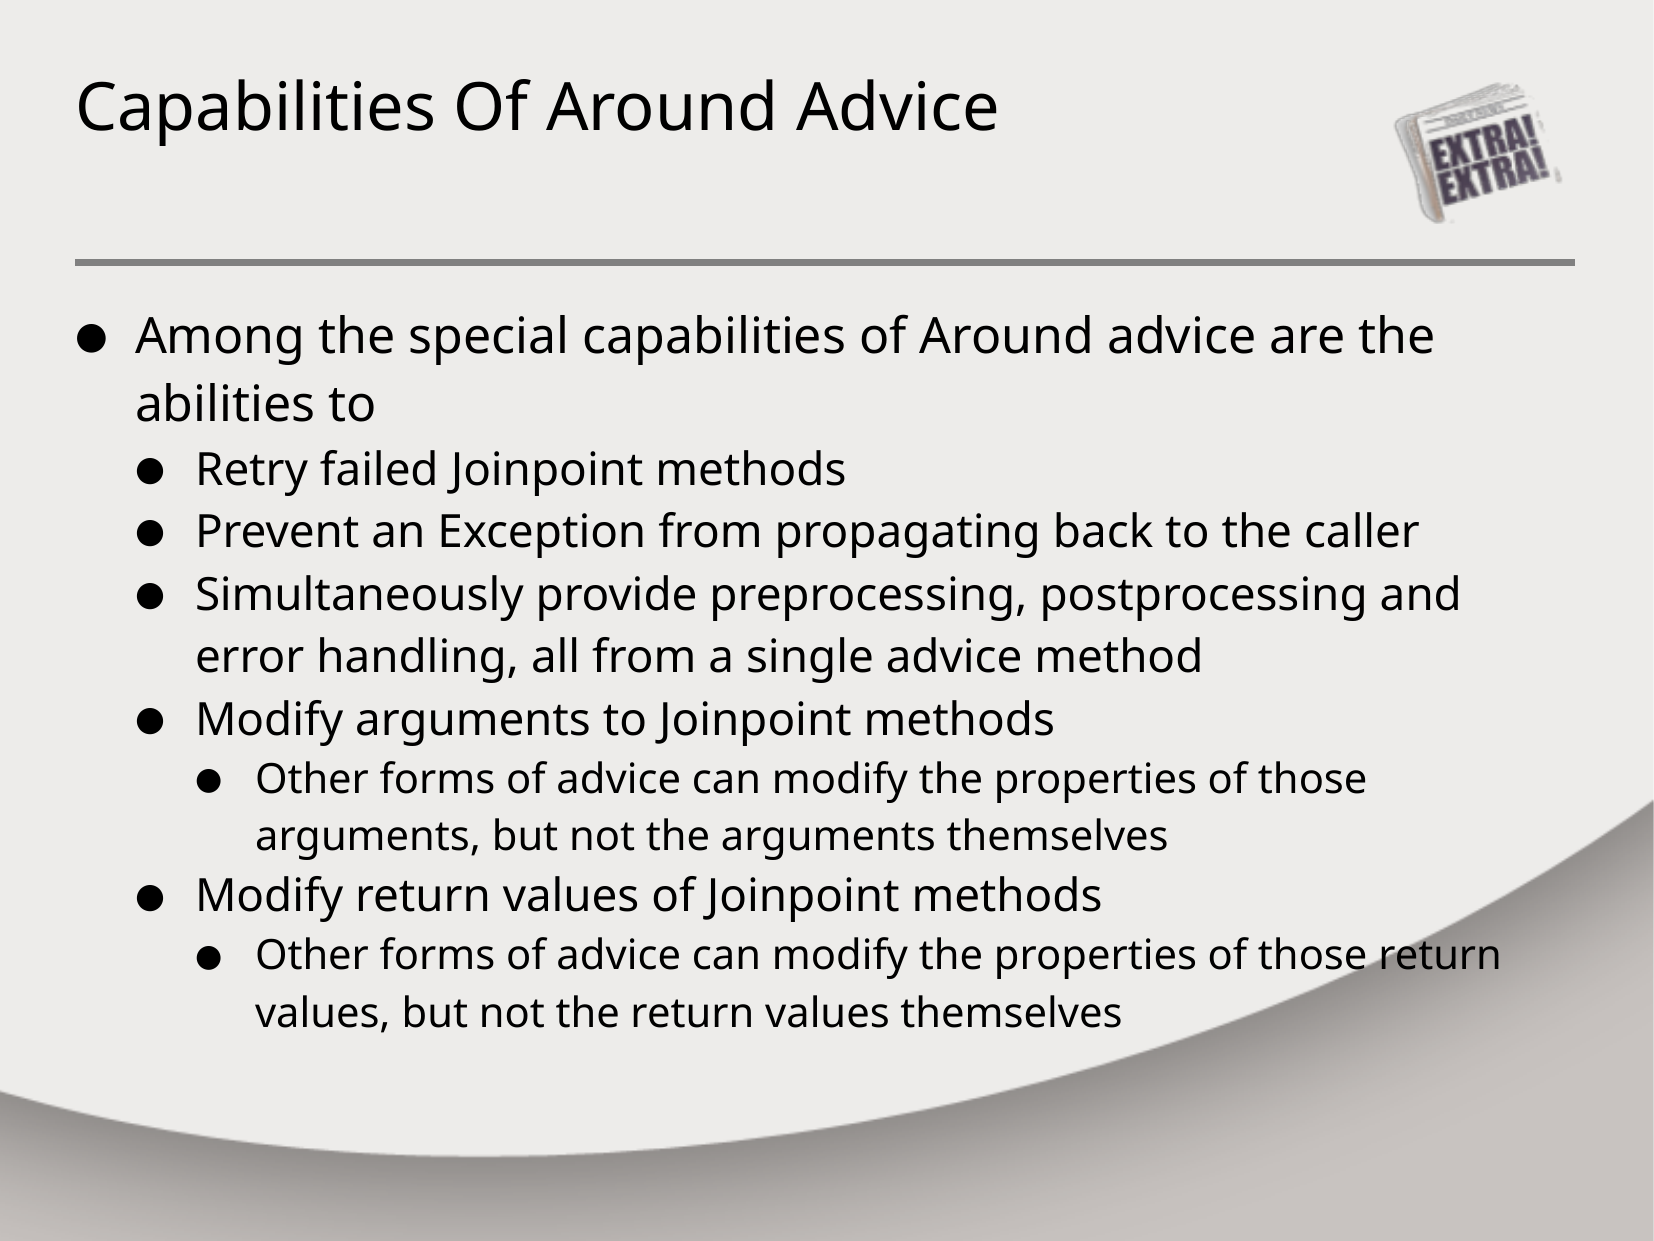

# Capabilities Of Around Advice
Among the special capabilities of Around advice are the abilities to
Retry failed Joinpoint methods
Prevent an Exception from propagating back to the caller
Simultaneously provide preprocessing, postprocessing and error handling, all from a single advice method
Modify arguments to Joinpoint methods
Other forms of advice can modify the properties of those arguments, but not the arguments themselves
Modify return values of Joinpoint methods
Other forms of advice can modify the properties of those return values, but not the return values themselves